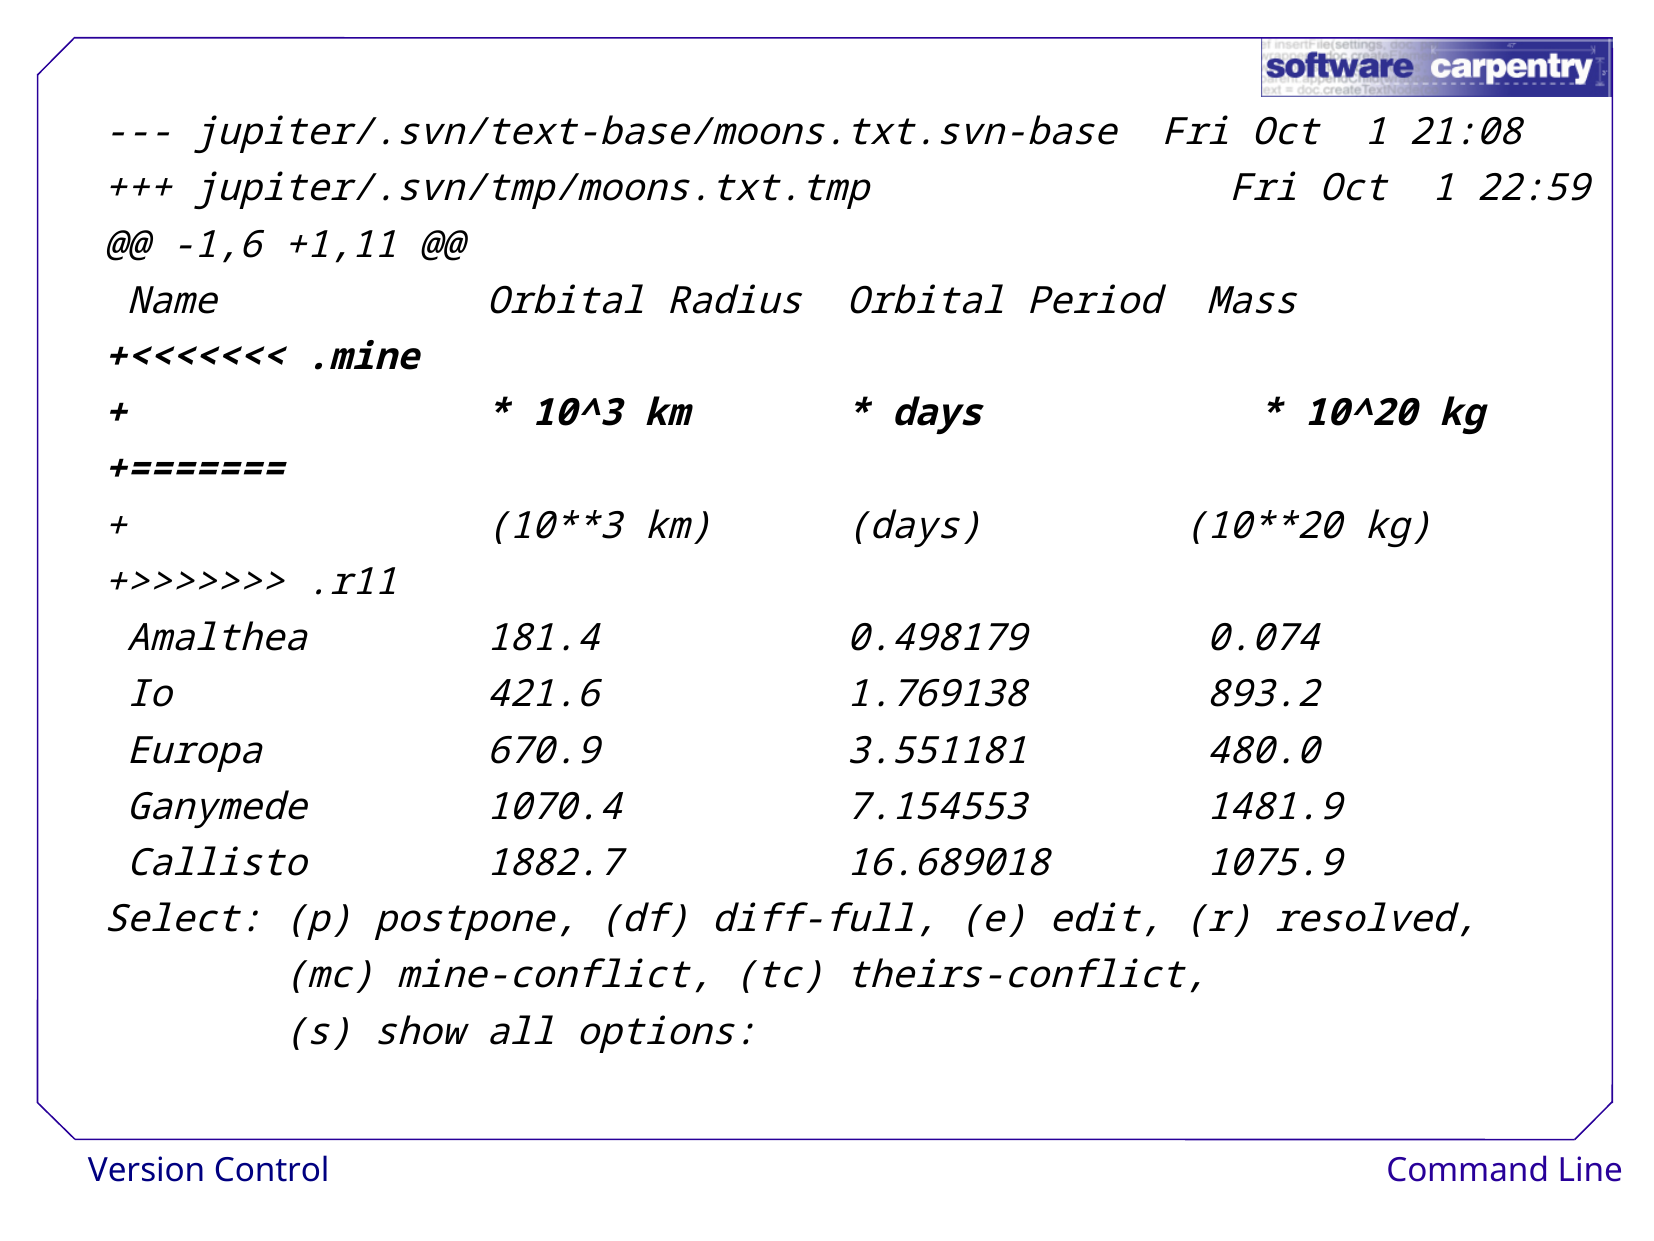

--- jupiter/.svn/text-base/moons.txt.svn-base Fri Oct 1 21:08
+++ jupiter/.svn/tmp/moons.txt.tmp 			Fri Oct 1 22:59
@@ -1,6 +1,11 @@
 Name Orbital Radius Orbital Period Mass
+<<<<<<< .mine
+ * 10^3 km * days 	 * 10^20 kg
+=======
+ (10**3 km) (days) (10**20 kg)
+>>>>>>> .r11
 Amalthea 181.4 0.498179 0.074
 Io 421.6 1.769138 893.2
 Europa 670.9 3.551181 480.0
 Ganymede 1070.4 7.154553 1481.9
 Callisto 1882.7 16.689018 1075.9
Select: (p) postpone, (df) diff-full, (e) edit, (r) resolved,
 (mc) mine-conflict, (tc) theirs-conflict,
 (s) show all options: